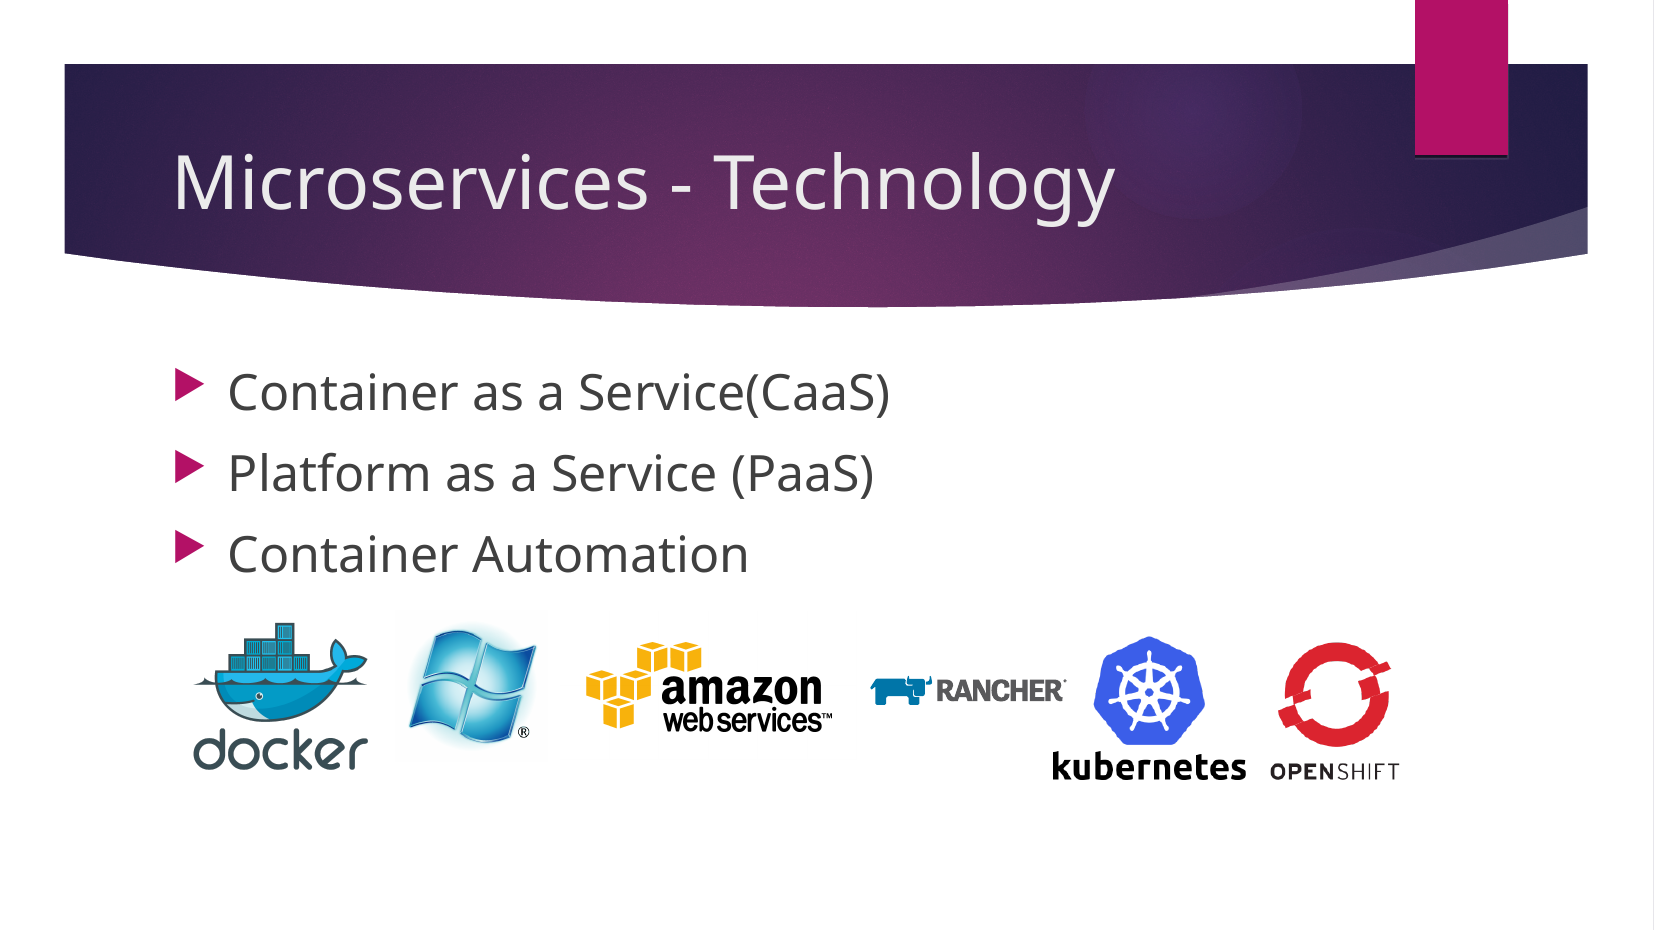

# Microservices - Technology
Container as a Service(CaaS)
Platform as a Service (PaaS)
Container Automation